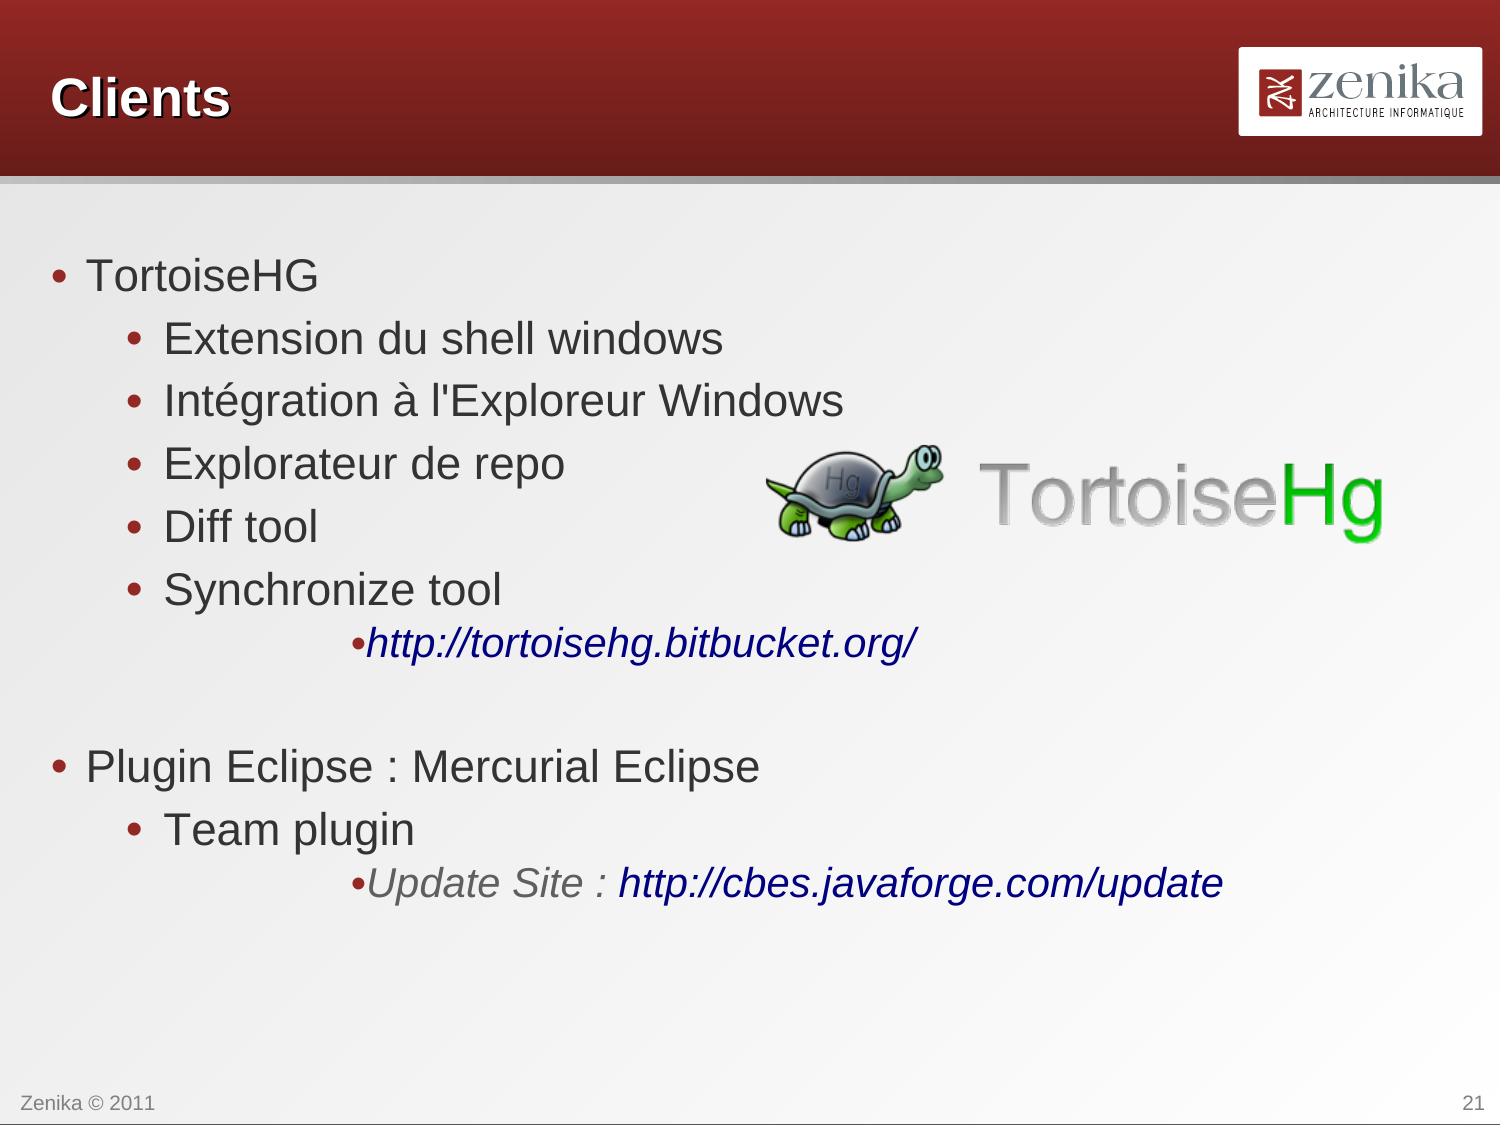

# Clients
TortoiseHG
Extension du shell windows
Intégration à l'Exploreur Windows
Explorateur de repo
Diff tool
Synchronize tool
http://tortoisehg.bitbucket.org/
Plugin Eclipse : Mercurial Eclipse
Team plugin
Update Site : http://cbes.javaforge.com/update